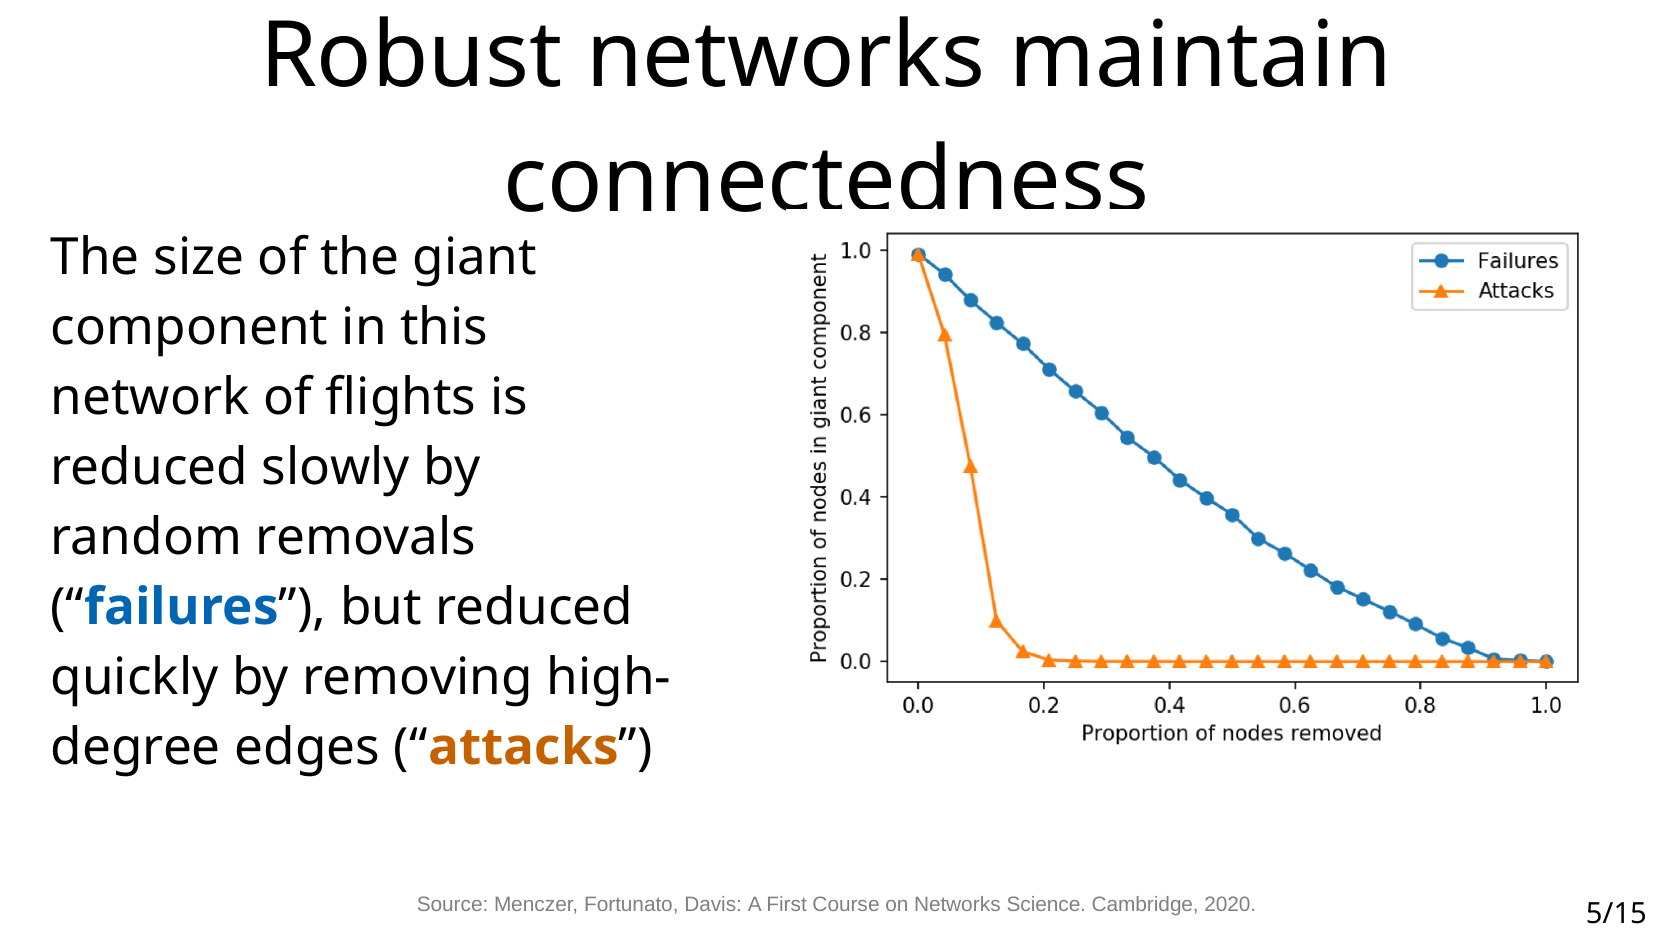

# Robust networks maintain connectedness
The size of the giant component in this network of flights is reduced slowly by random removals (“failures”), but reduced quickly by removing high-degree edges (“attacks”)
Source: Menczer, Fortunato, Davis: A First Course on Networks Science. Cambridge, 2020.
5